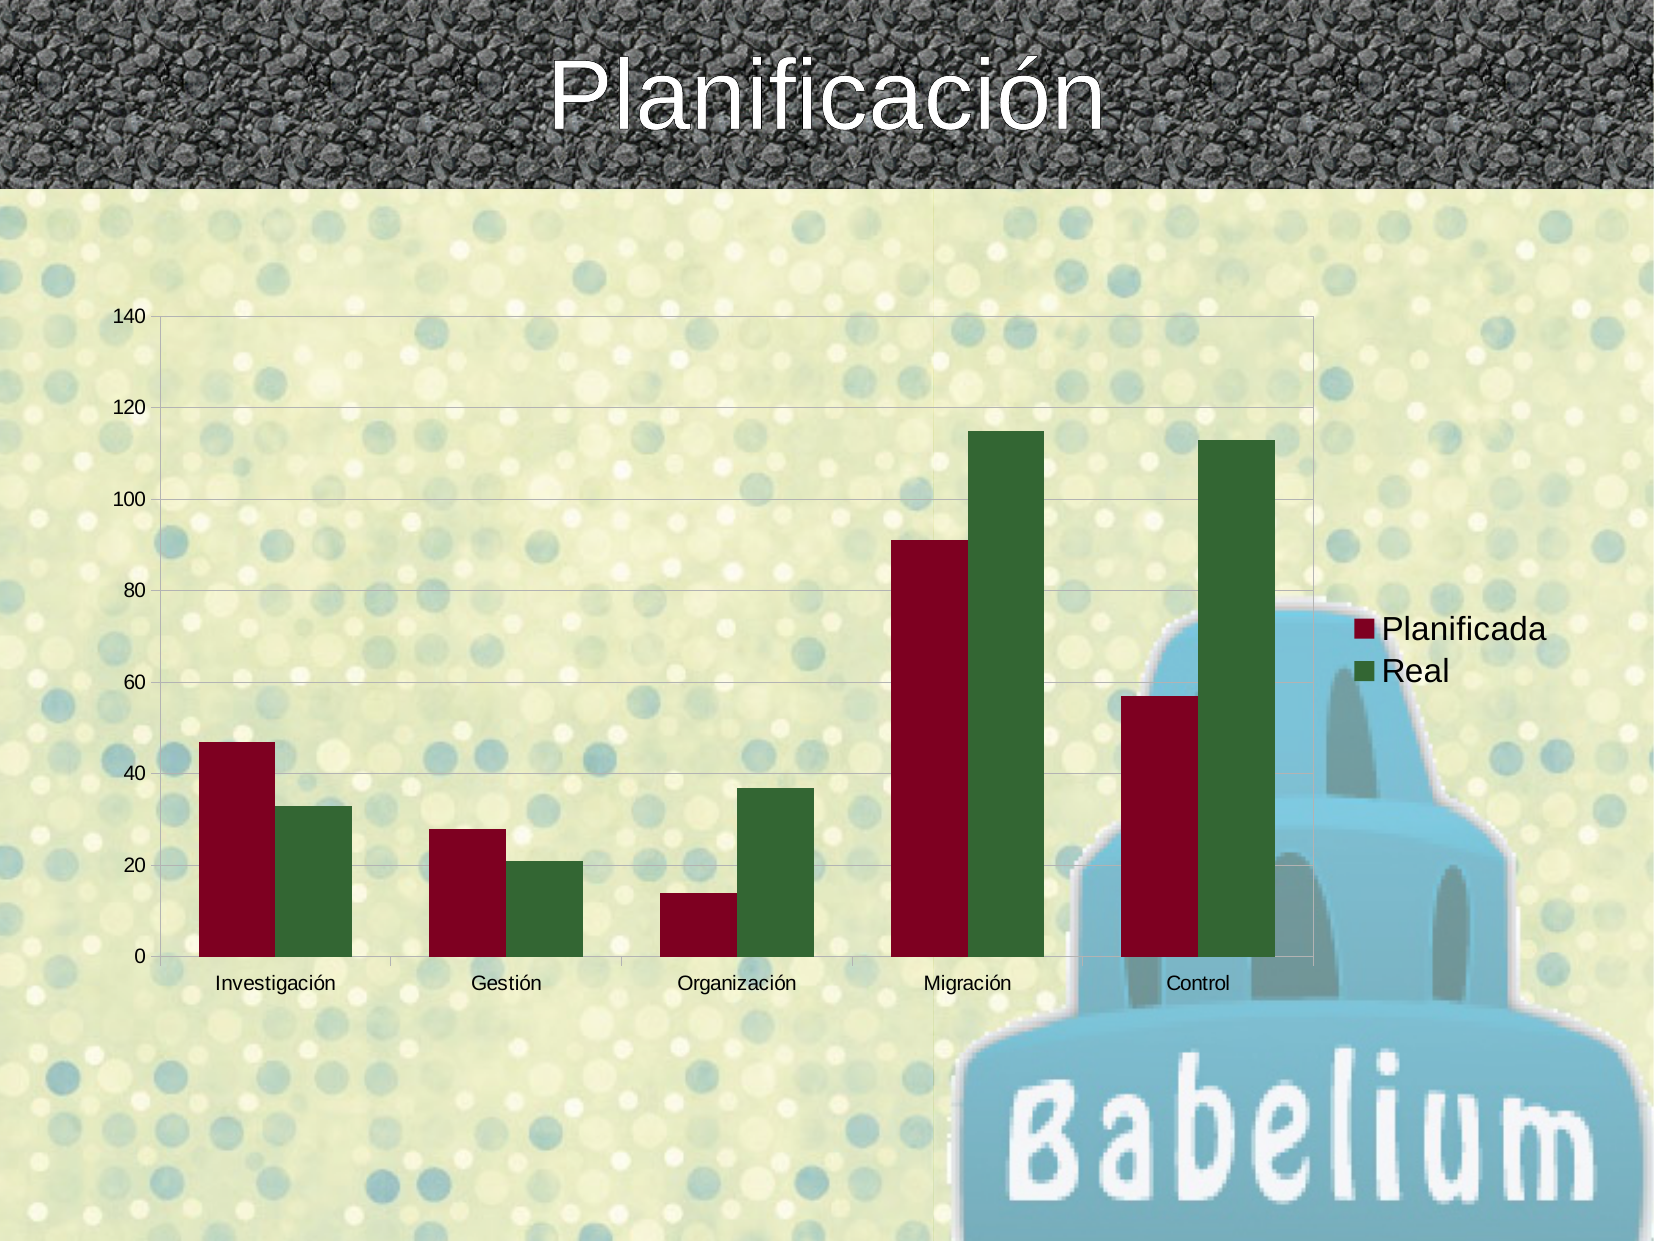

# Planificación
### Chart
| Category | Planificada | Real |
|---|---|---|
| Investigación | 47.0 | 33.0 |
| Gestión | 28.0 | 21.0 |
| Organización | 14.0 | 37.0 |
| Migración | 91.0 | 115.0 |
| Control | 57.0 | 113.0 |